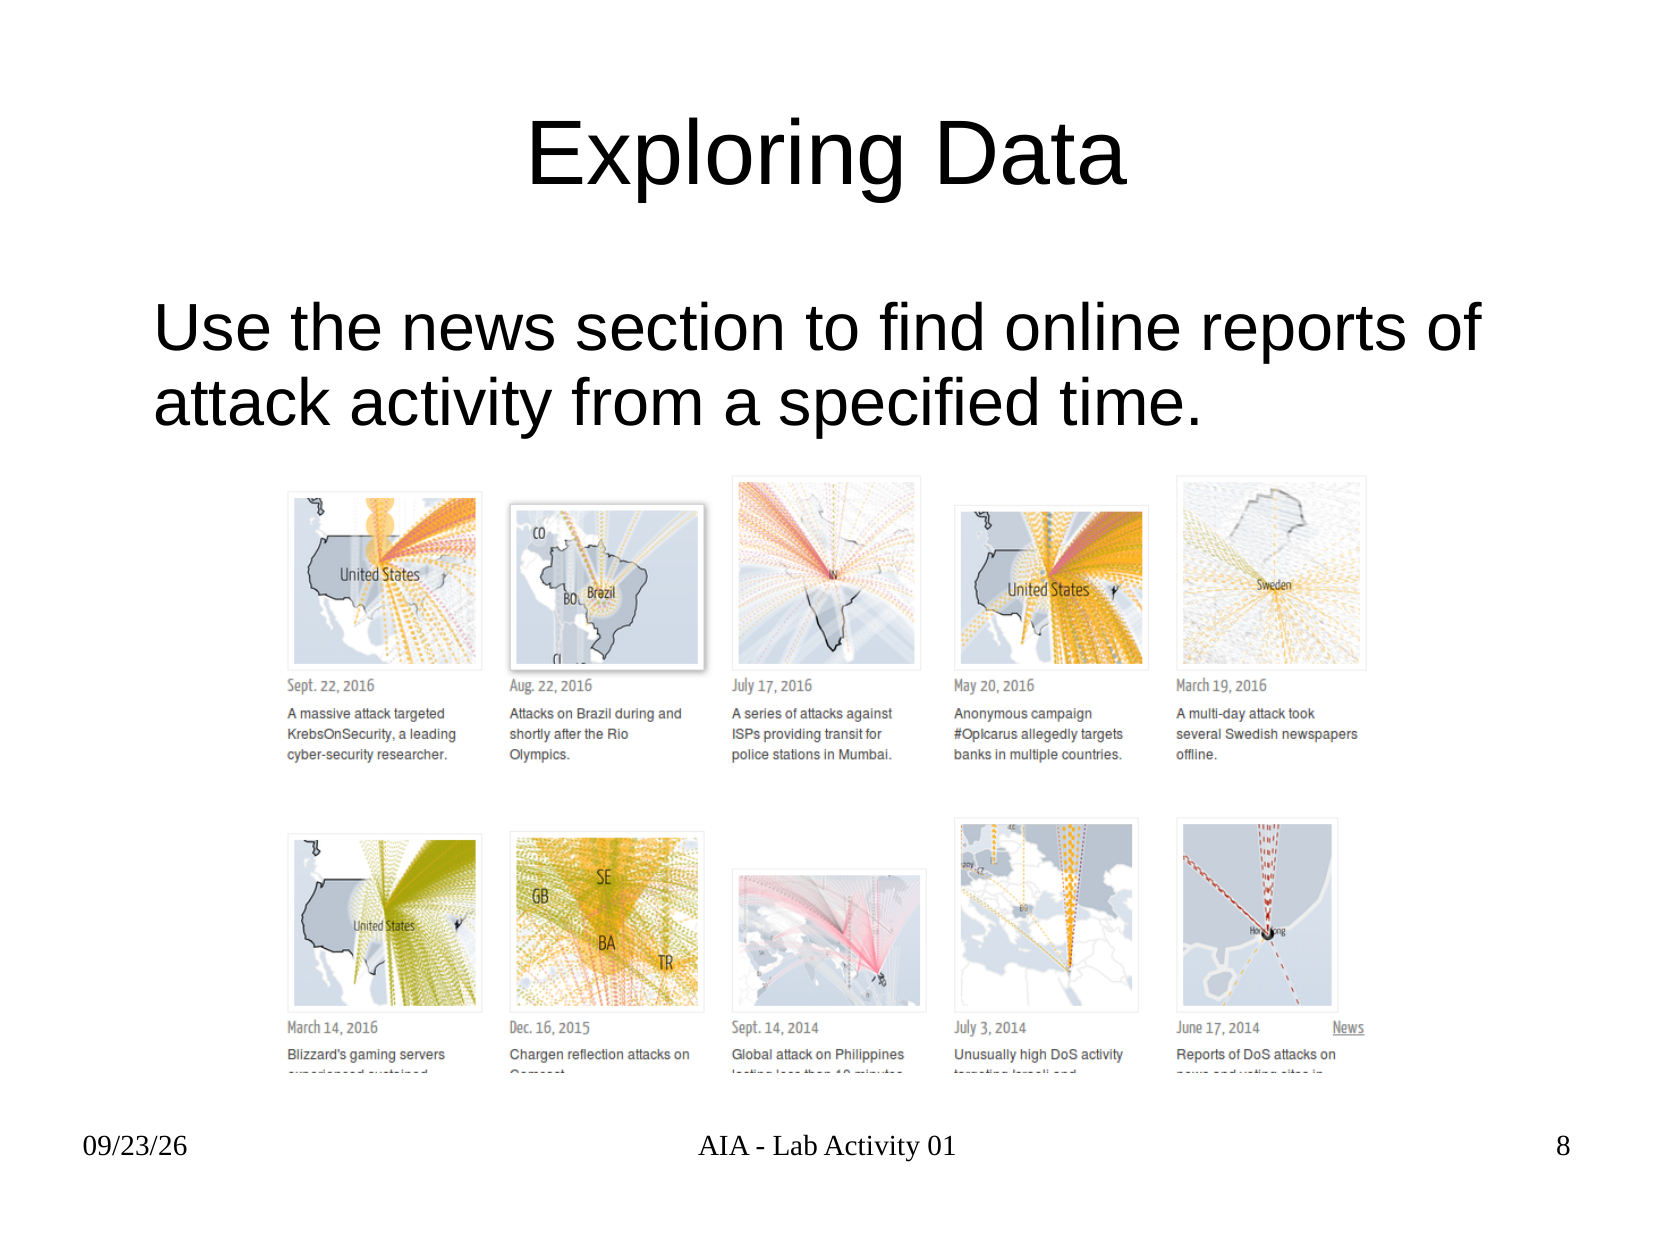

# Exploring Data
Use the news section to find online reports of attack activity from a specified time.
AIA - Lab Activity 01
8